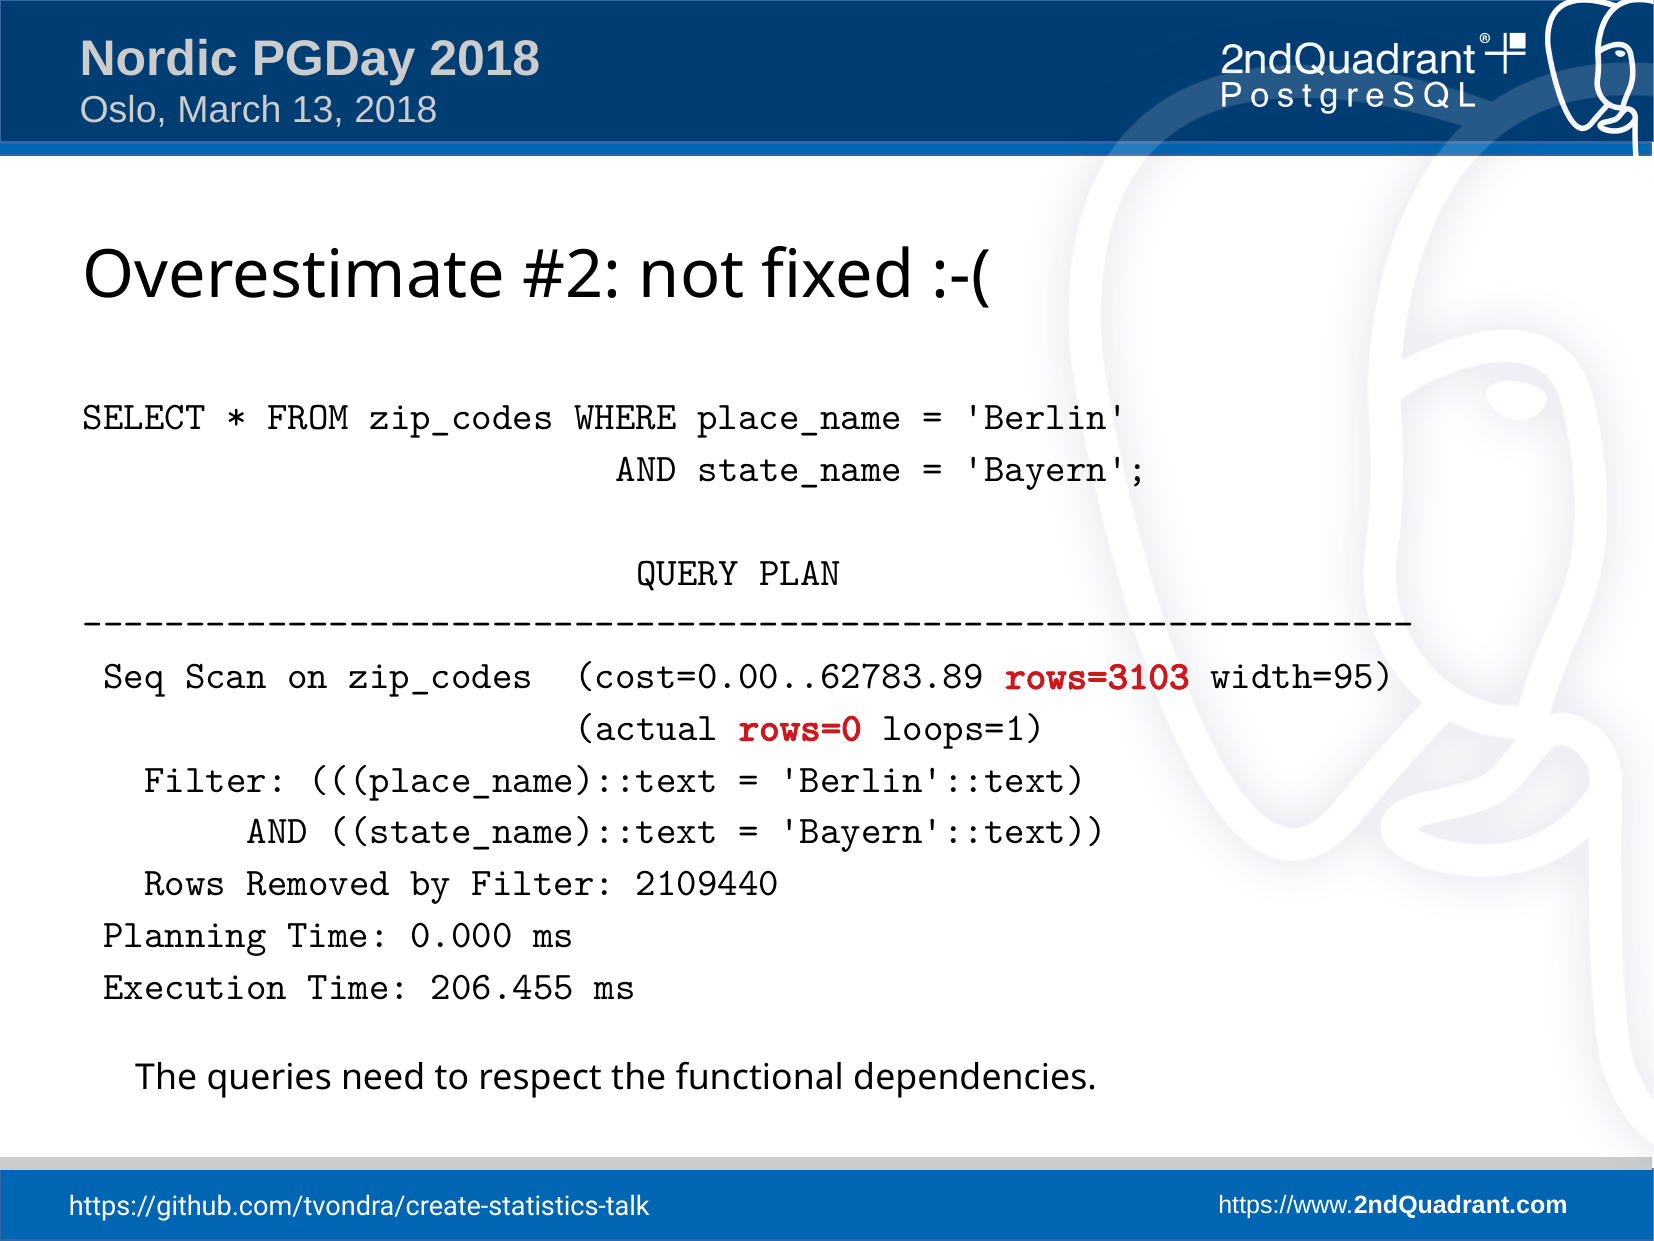

Overestimate #2: not fixed :-(
# SELECT * FROM zip_codes WHERE place_name = 'Berlin'
 AND state_name = 'Bayern';
 QUERY PLAN
-----------------------------------------------------------------
 Seq Scan on zip_codes (cost=0.00..62783.89 rows=3103 width=95)
 (actual rows=0 loops=1)
 Filter: (((place_name)::text = 'Berlin'::text)
 AND ((state_name)::text = 'Bayern'::text))
 Rows Removed by Filter: 2109440
 Planning Time: 0.000 ms
 Execution Time: 206.455 ms
 The queries need to respect the functional dependencies.